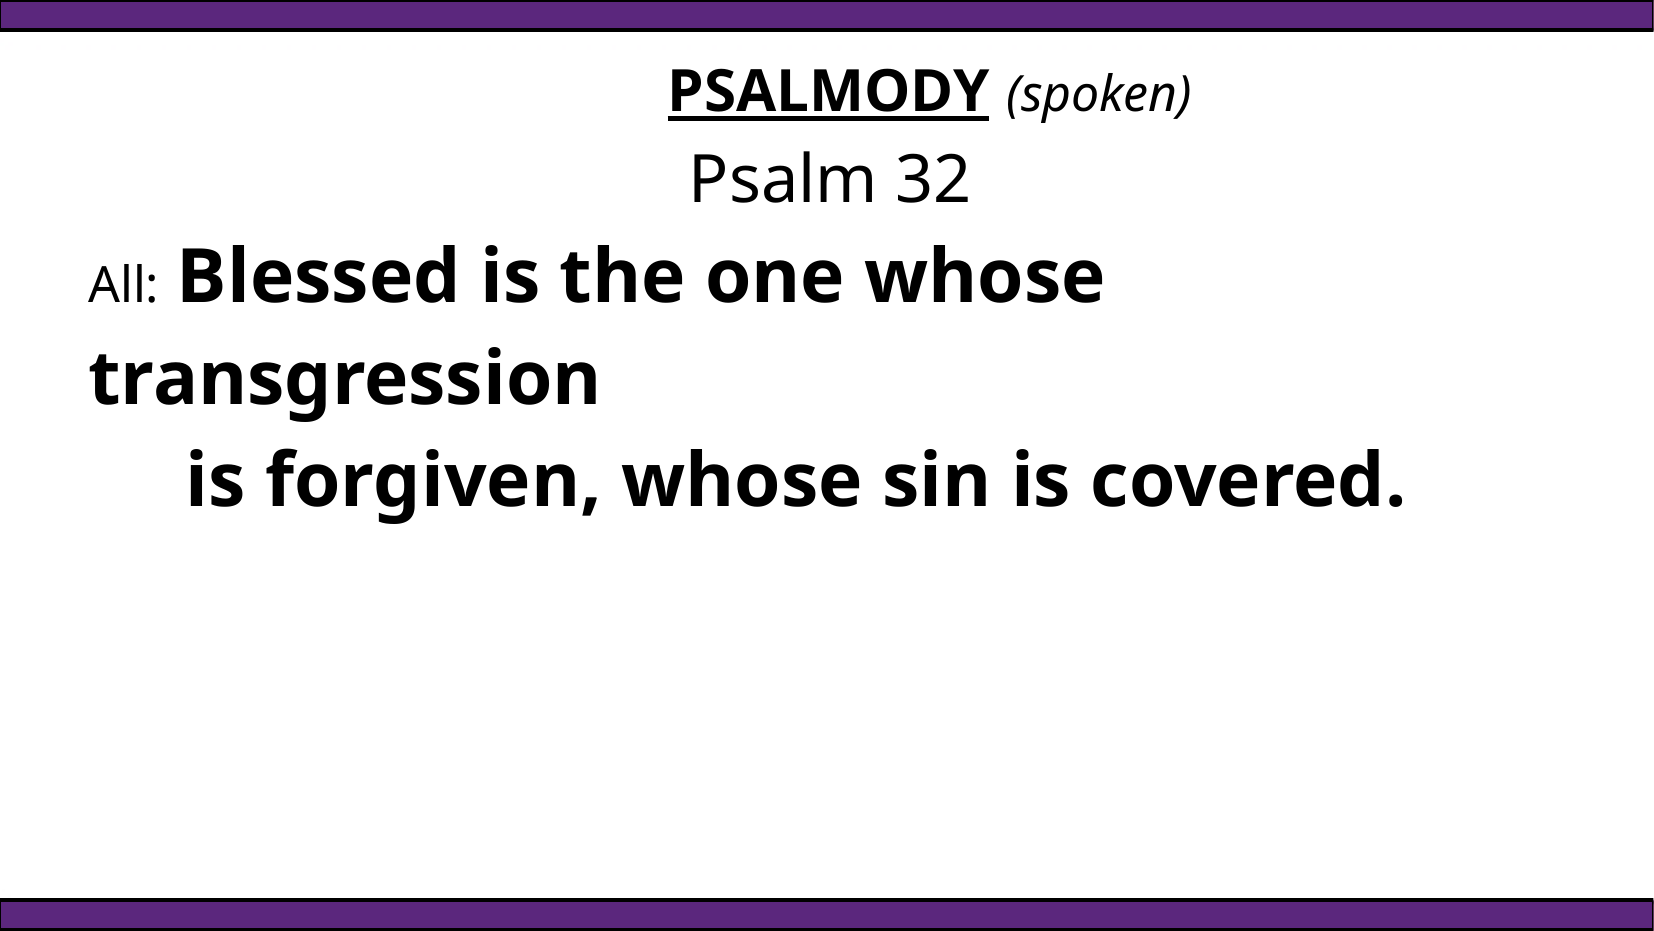

PSALMODY (spoken)
Psalm 32
All: Blessed is the one whose transgression
 is forgiven, whose sin is covered.